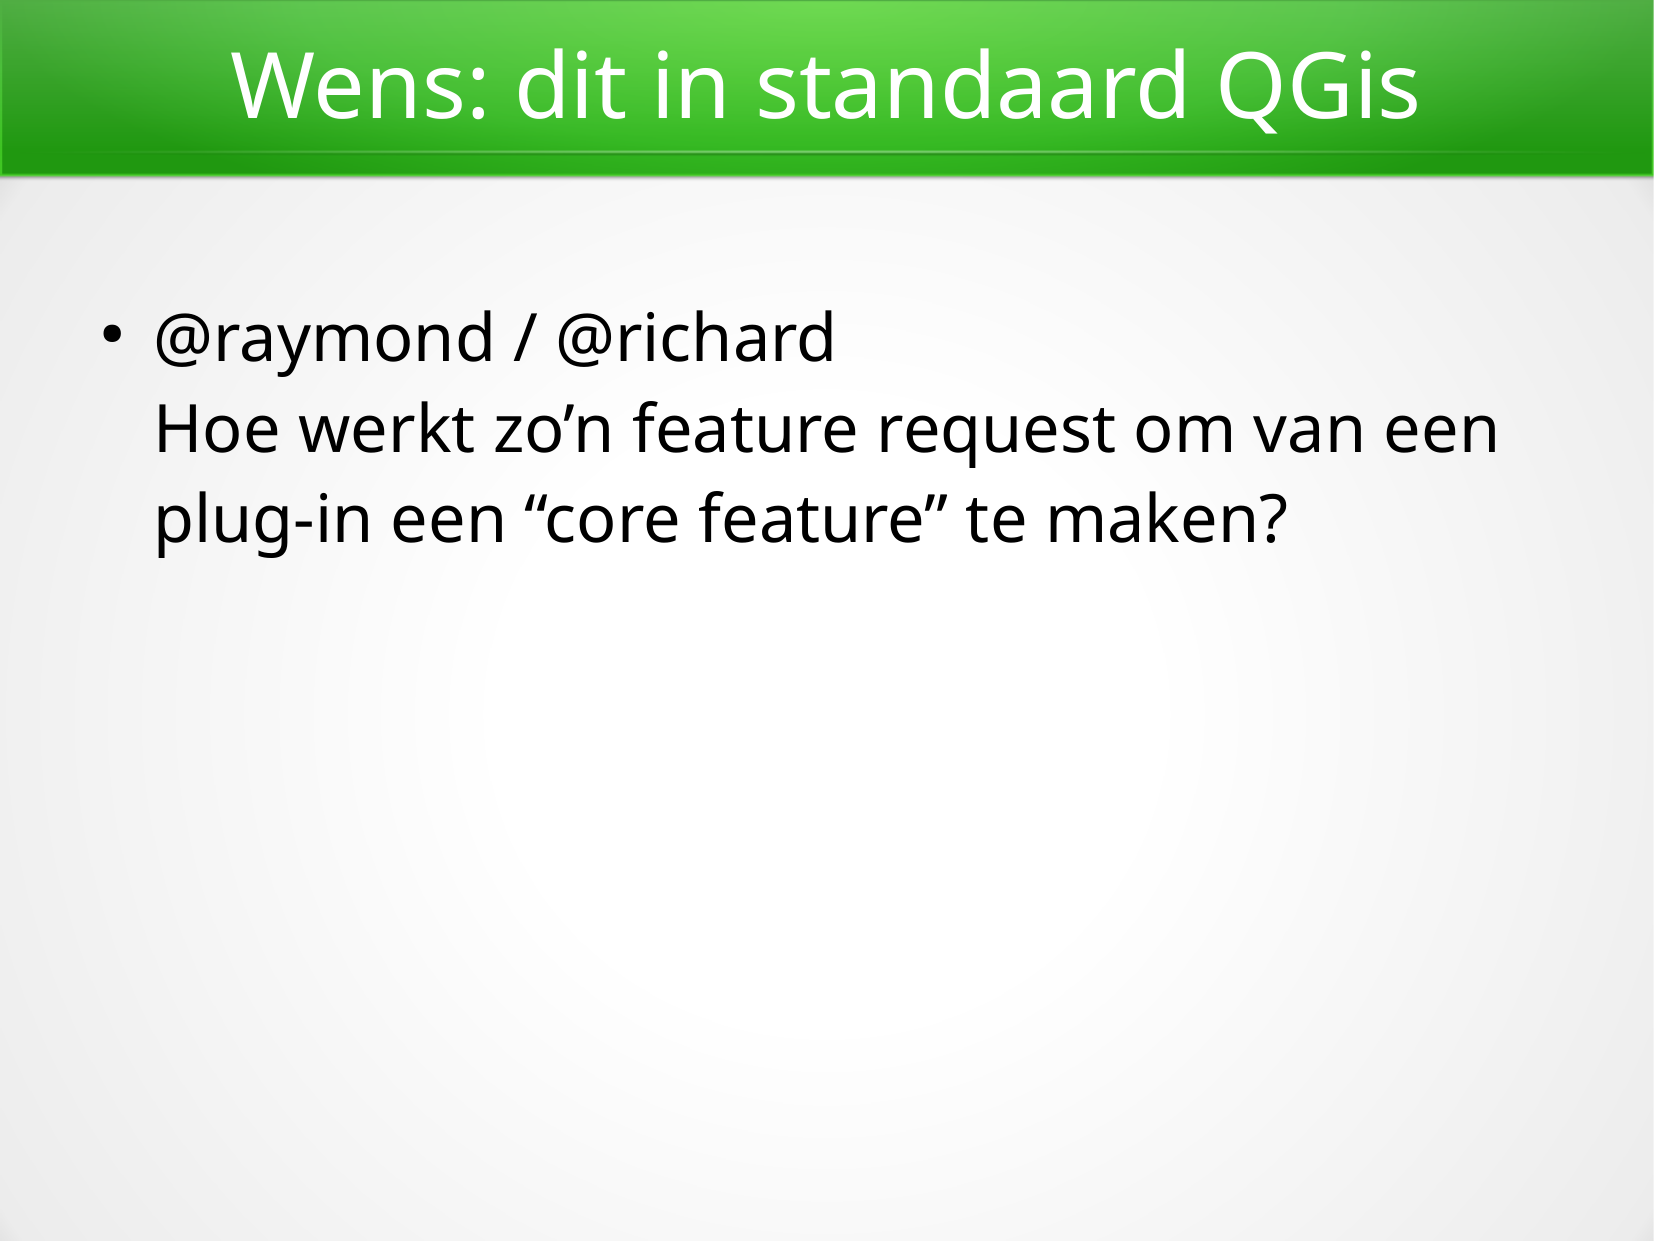

# Wens: dit in standaard QGis
@raymond / @richard
Hoe werkt zo’n feature request om van een plug-in een “core feature” te maken?